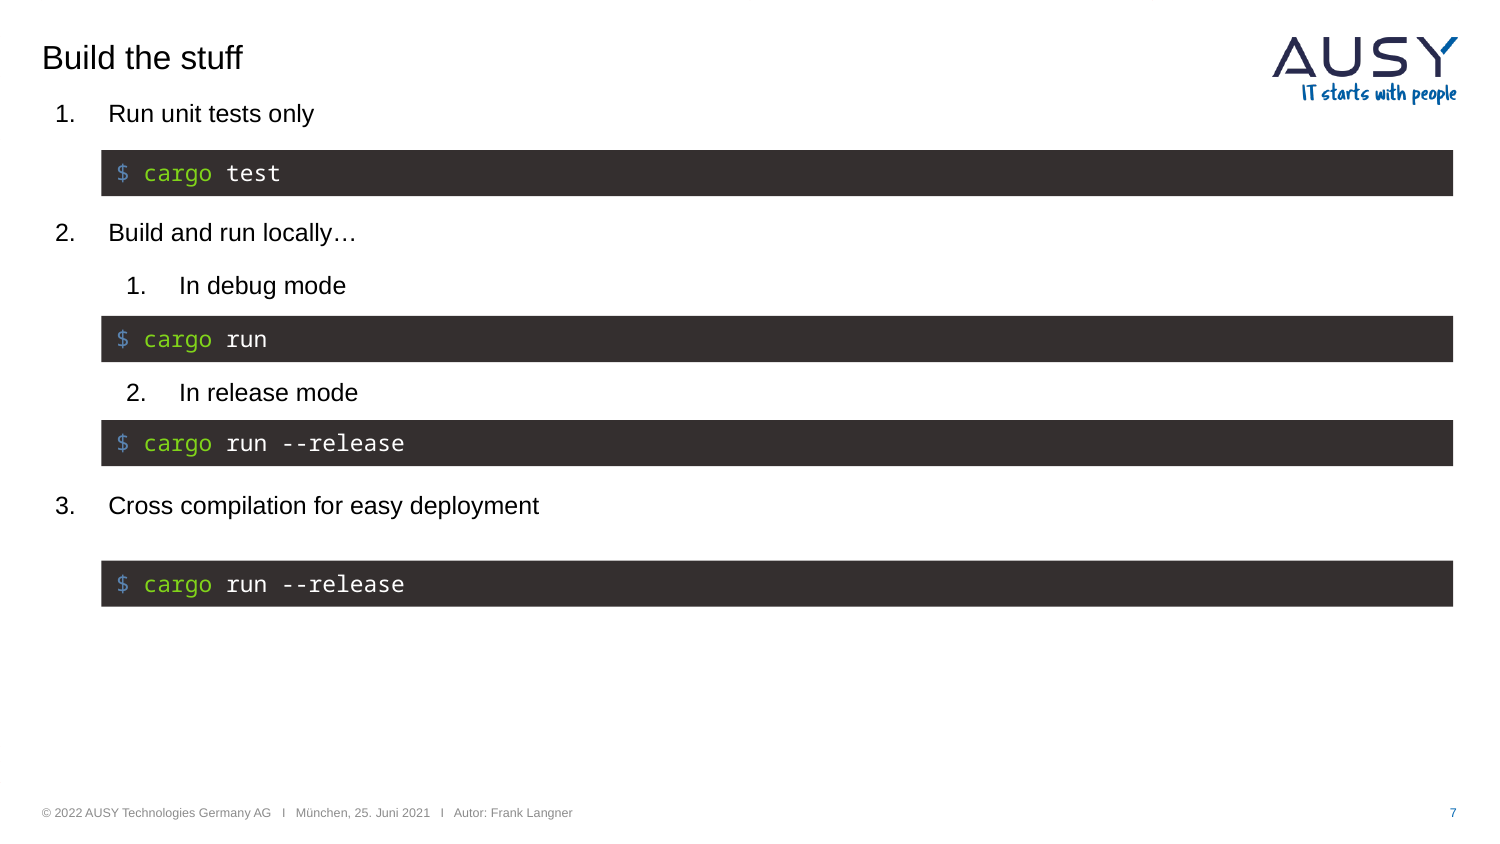

# Build the stuff
Run unit tests only
Build and run locally…
In debug mode
In release mode
Cross compilation for easy deployment
$ cargo test
$ cargo run
$ cargo run --release
$ cargo run --release
© 2022 AUSY Technologies Germany AG I München, 25. Juni 2021 I Autor: Frank Langner